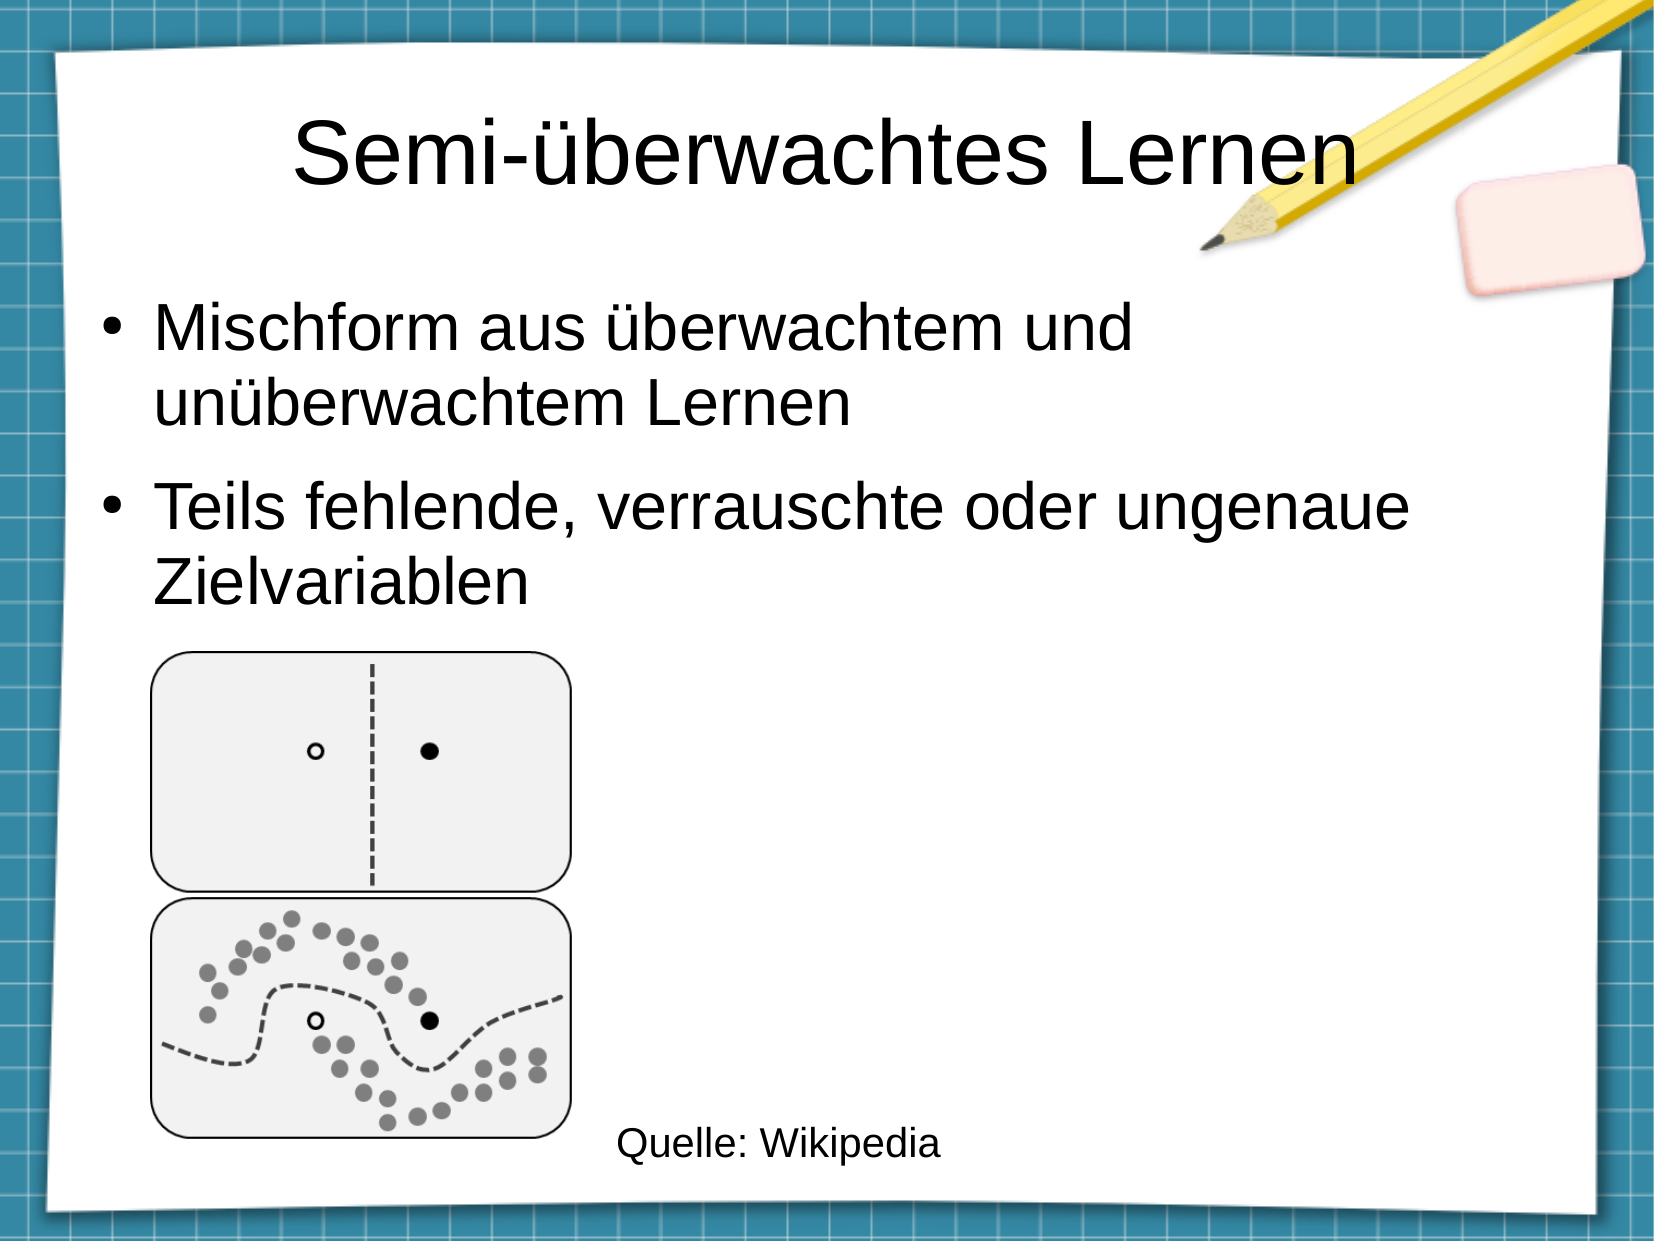

# Semi-überwachtes Lernen
Mischform aus überwachtem und unüberwachtem Lernen
Teils fehlende, verrauschte oder ungenaue Zielvariablen
 Quelle: Wikipedia